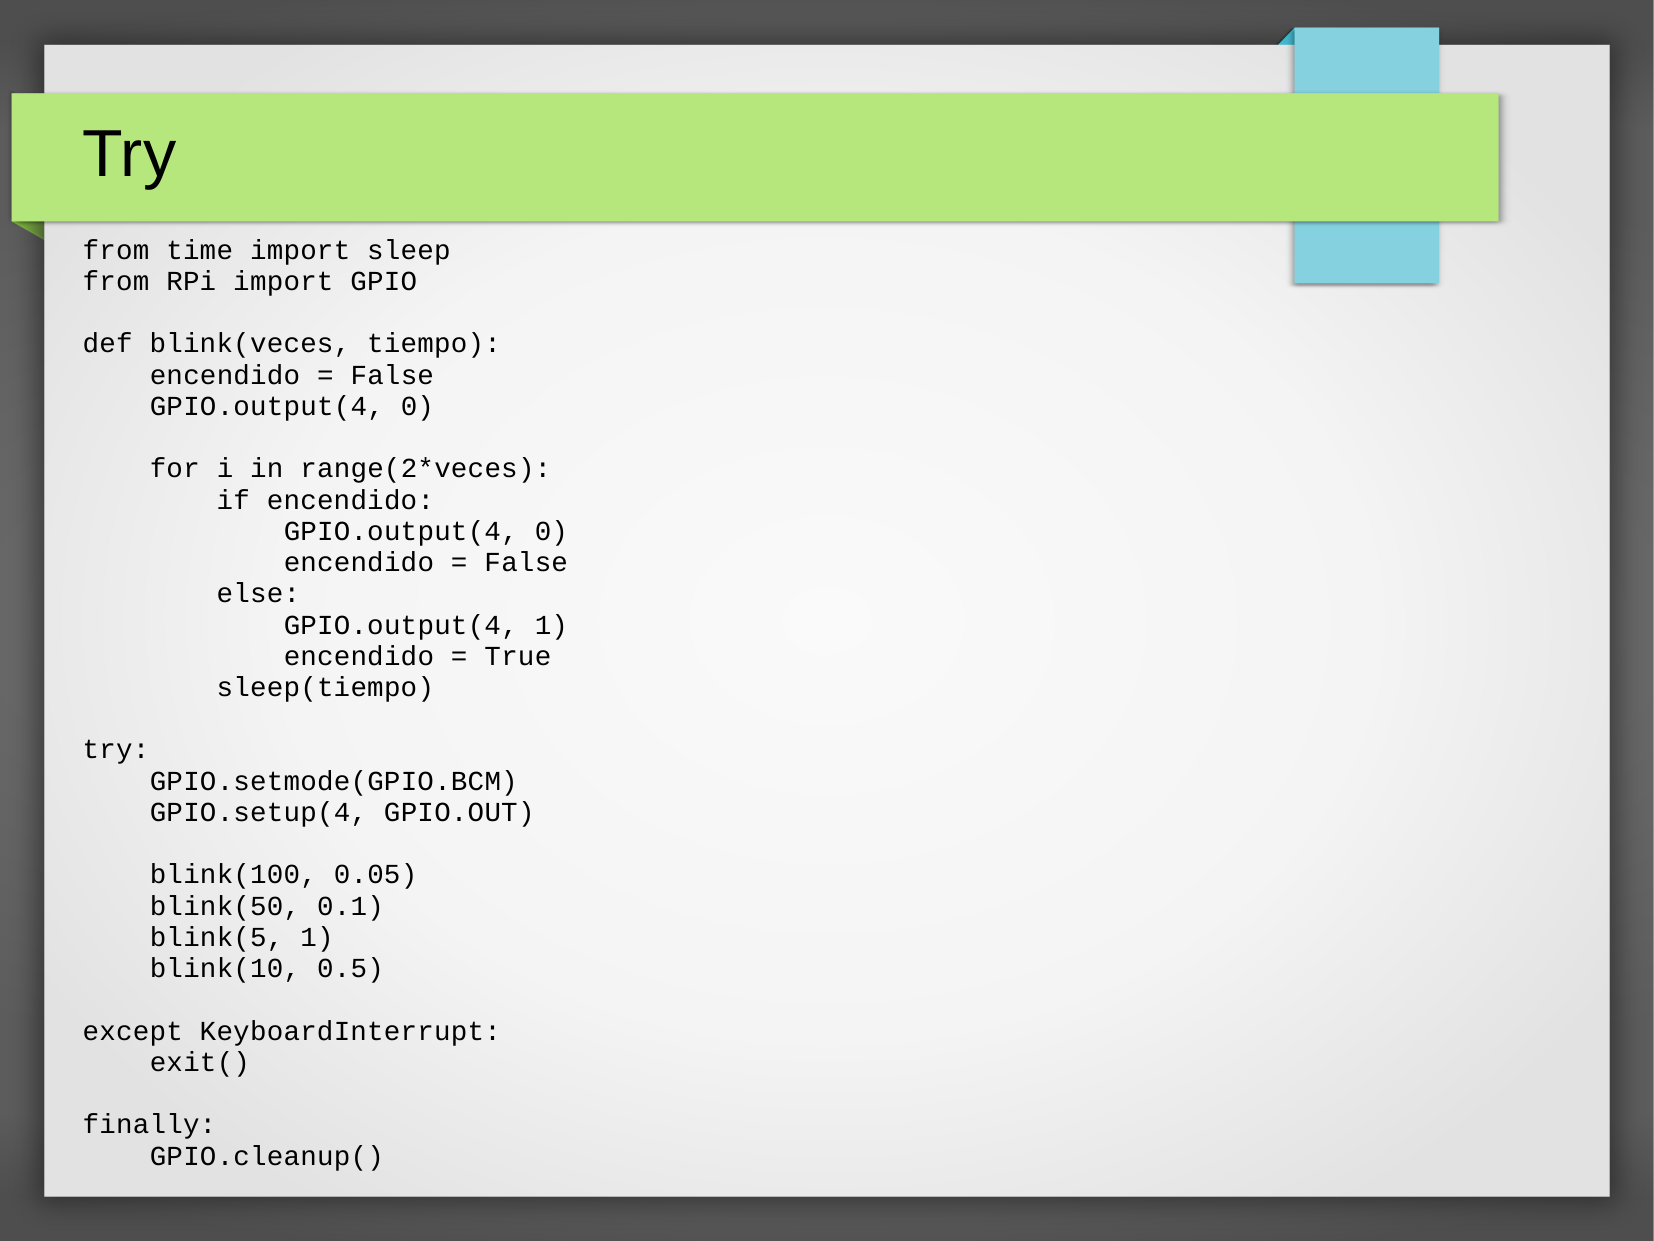

# Try
from time import sleep
from RPi import GPIO
def blink(veces, tiempo):
 encendido = False
 GPIO.output(4, 0)
 for i in range(2*veces):
 if encendido:
 GPIO.output(4, 0)
 encendido = False
 else:
 GPIO.output(4, 1)
 encendido = True
 sleep(tiempo)
try:
 GPIO.setmode(GPIO.BCM)
 GPIO.setup(4, GPIO.OUT)
 blink(100, 0.05)
 blink(50, 0.1)
 blink(5, 1)
 blink(10, 0.5)
except KeyboardInterrupt:
 exit()
finally:
 GPIO.cleanup()